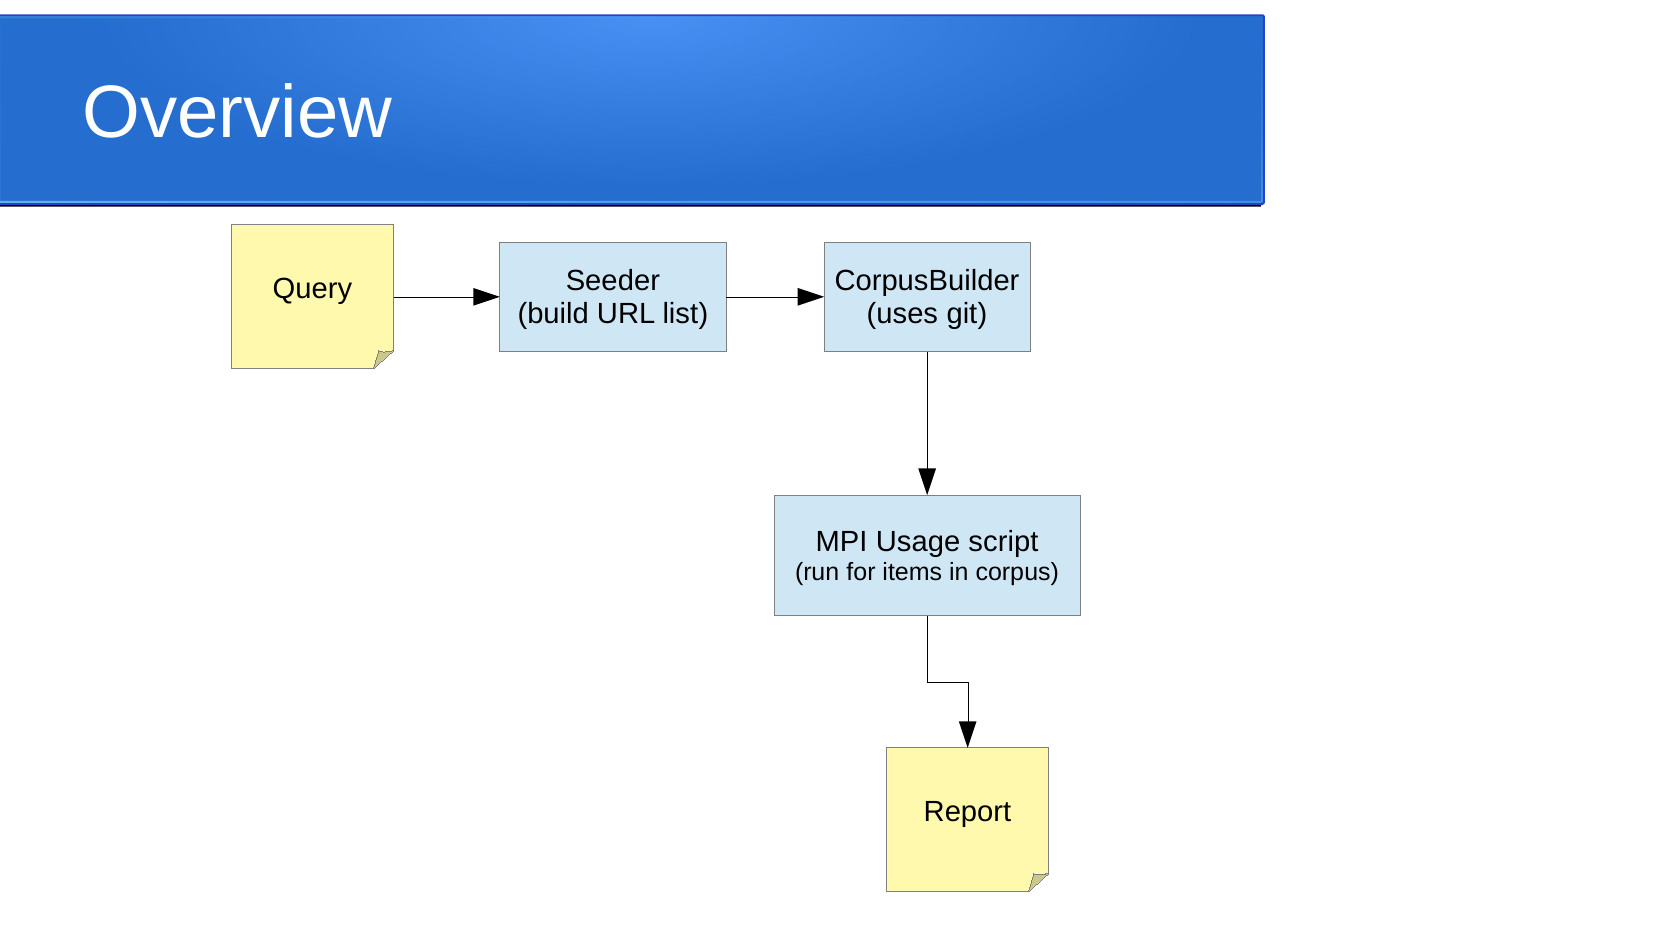

# Overview
Query
Seeder
(build URL list)
CorpusBuilder
(uses git)
MPI Usage script
(run for items in corpus)
Report